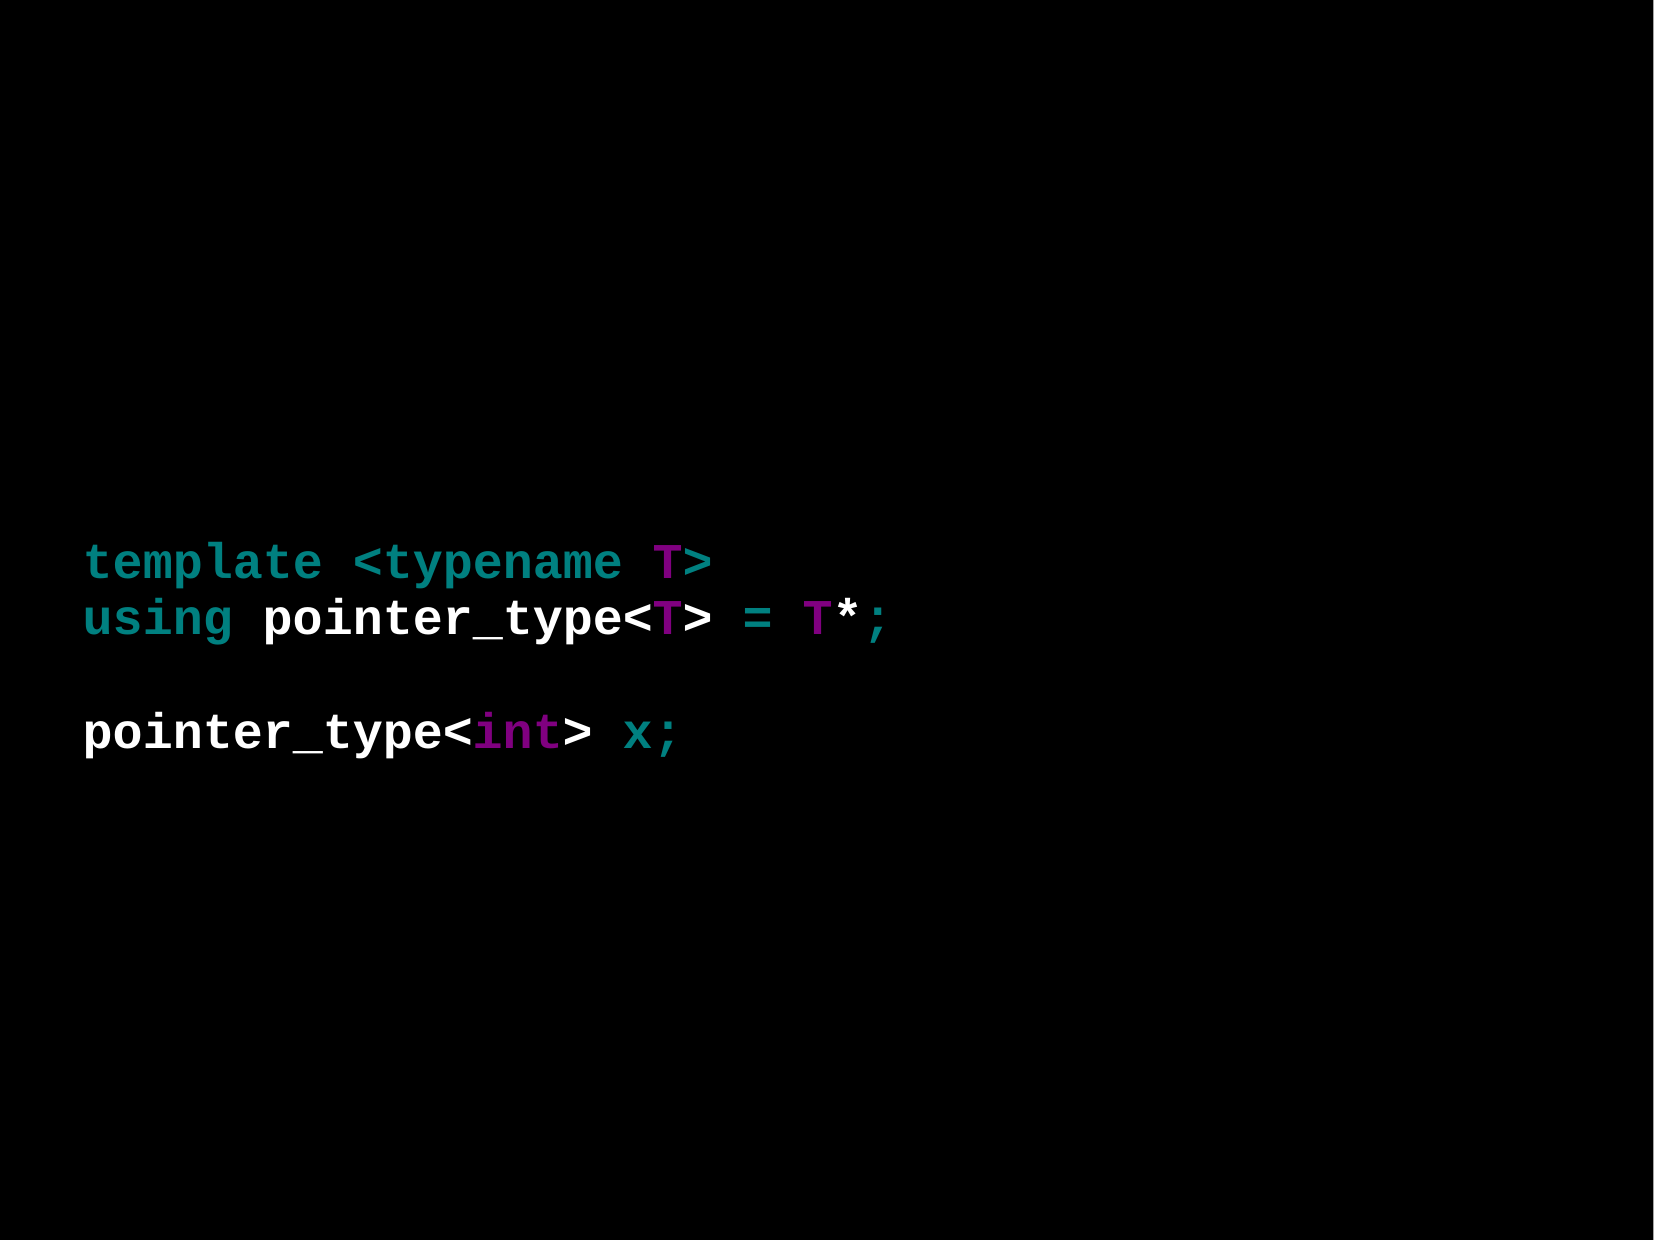

# template <typename T>
using pointer_type<T> = T*;
pointer_type<int> x;